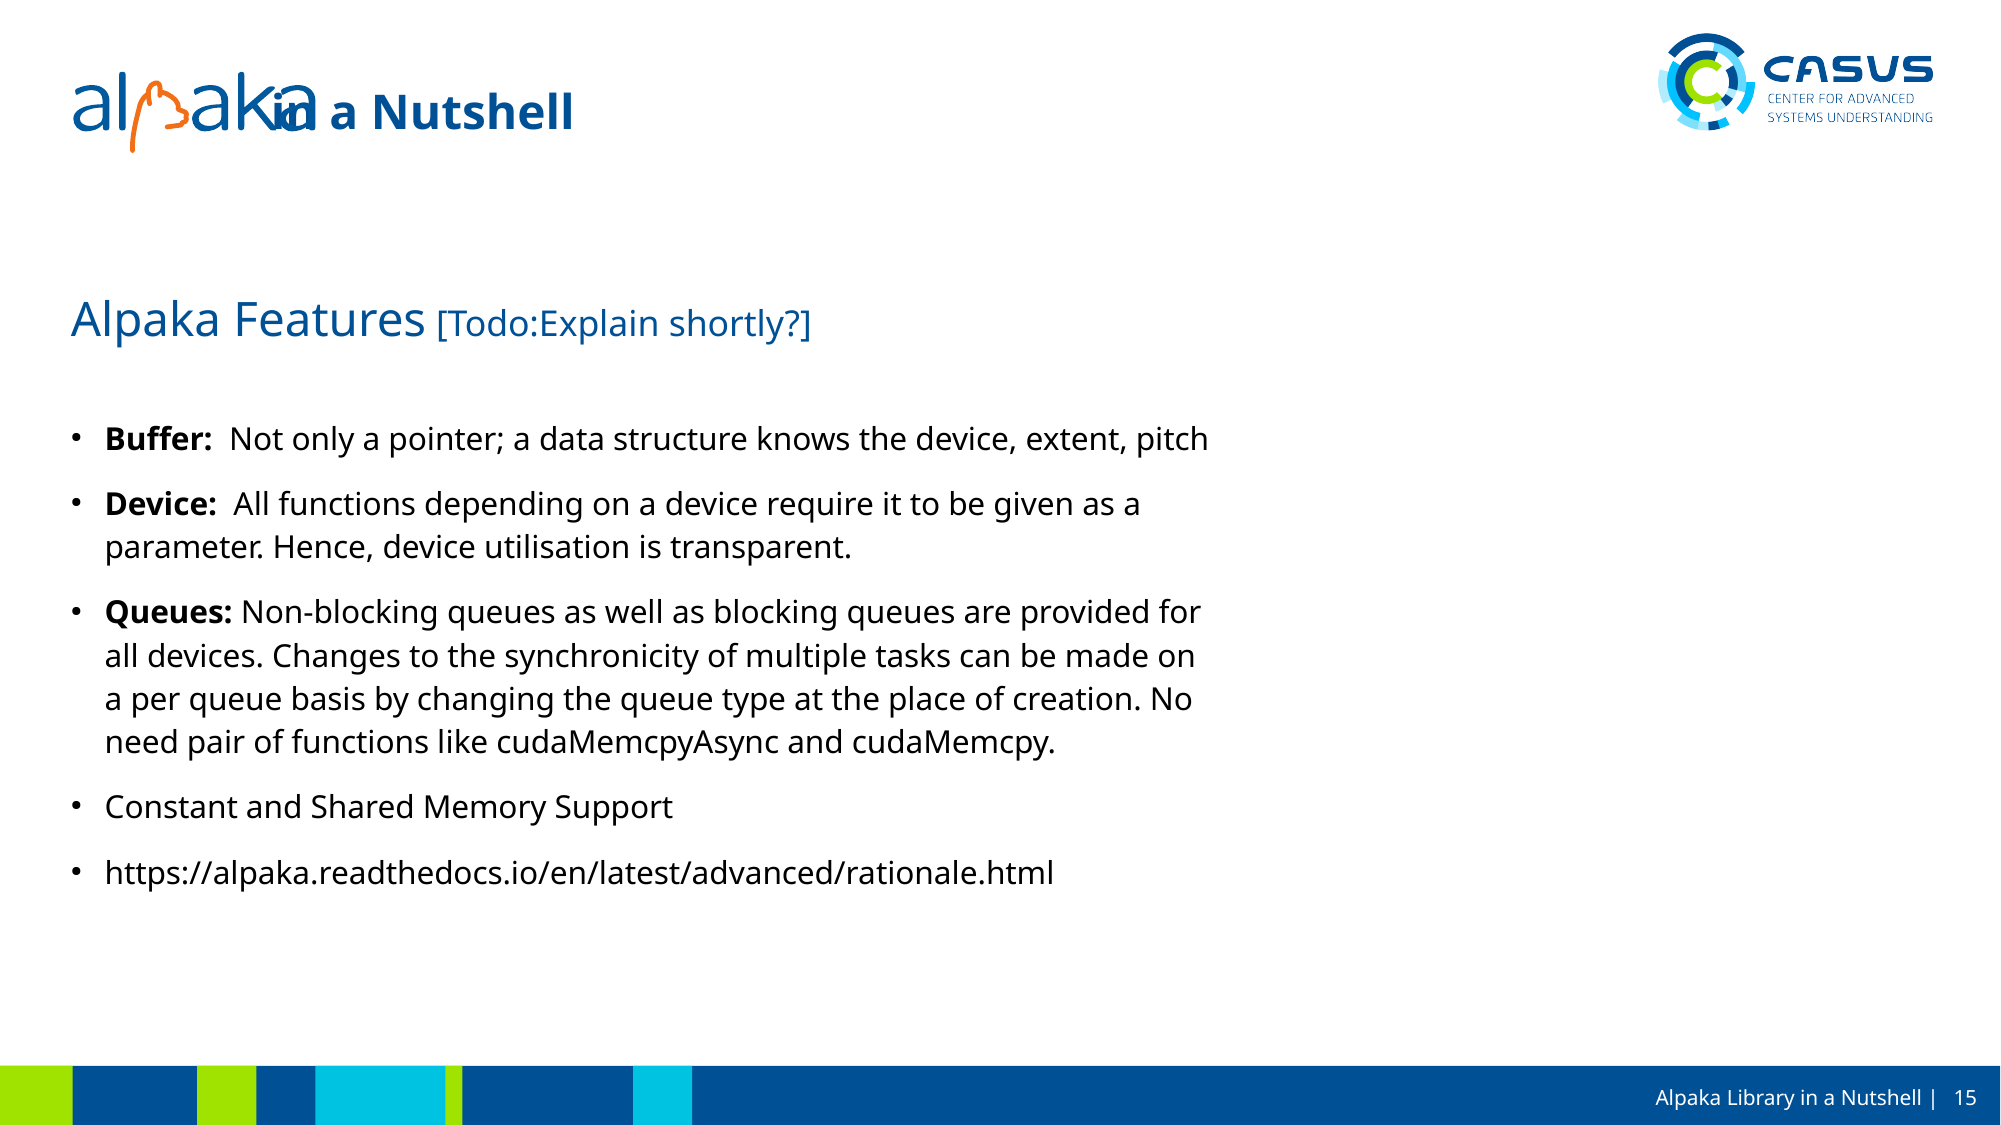

in a Nutshell
# Alpaka Features [Todo:Explain shortly?]
Buffer: Not only a pointer; a data structure knows the device, extent, pitch
Device: All functions depending on a device require it to be given as a parameter. Hence, device utilisation is transparent.
Queues: Non-blocking queues as well as blocking queues are provided for all devices. Changes to the synchronicity of multiple tasks can be made on a per queue basis by changing the queue type at the place of creation. No need pair of functions like cudaMemcpyAsync and cudaMemcpy.
Constant and Shared Memory Support
https://alpaka.readthedocs.io/en/latest/advanced/rationale.html
Alpaka Library in a Nutshell
15